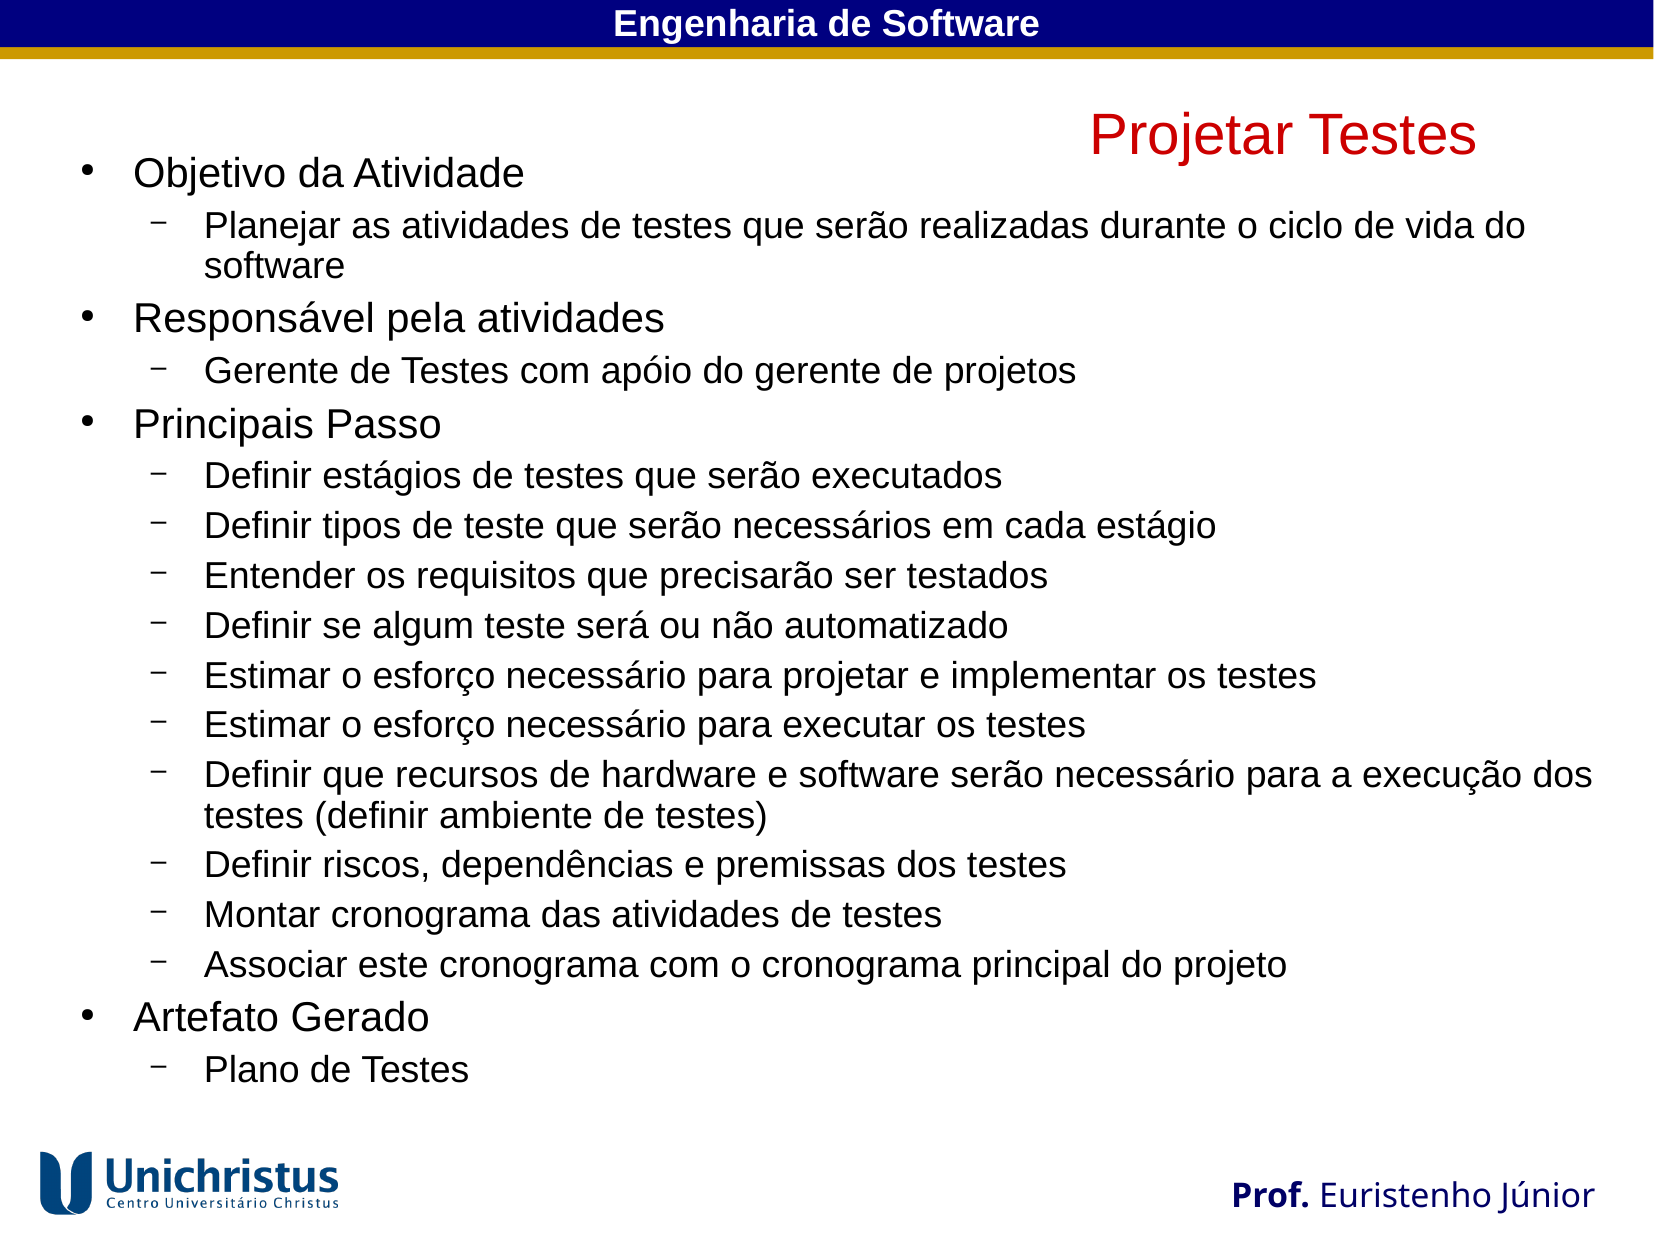

Engenharia de Software
Projetar Testes
# Objetivo da Atividade
Planejar as atividades de testes que serão realizadas durante o ciclo de vida do software
Responsável pela atividades
Gerente de Testes com apóio do gerente de projetos
Principais Passo
Definir estágios de testes que serão executados
Definir tipos de teste que serão necessários em cada estágio
Entender os requisitos que precisarão ser testados
Definir se algum teste será ou não automatizado
Estimar o esforço necessário para projetar e implementar os testes
Estimar o esforço necessário para executar os testes
Definir que recursos de hardware e software serão necessário para a execução dos testes (definir ambiente de testes)
Definir riscos, dependências e premissas dos testes
Montar cronograma das atividades de testes
Associar este cronograma com o cronograma principal do projeto
Artefato Gerado
Plano de Testes
Prof. Euristenho Júnior